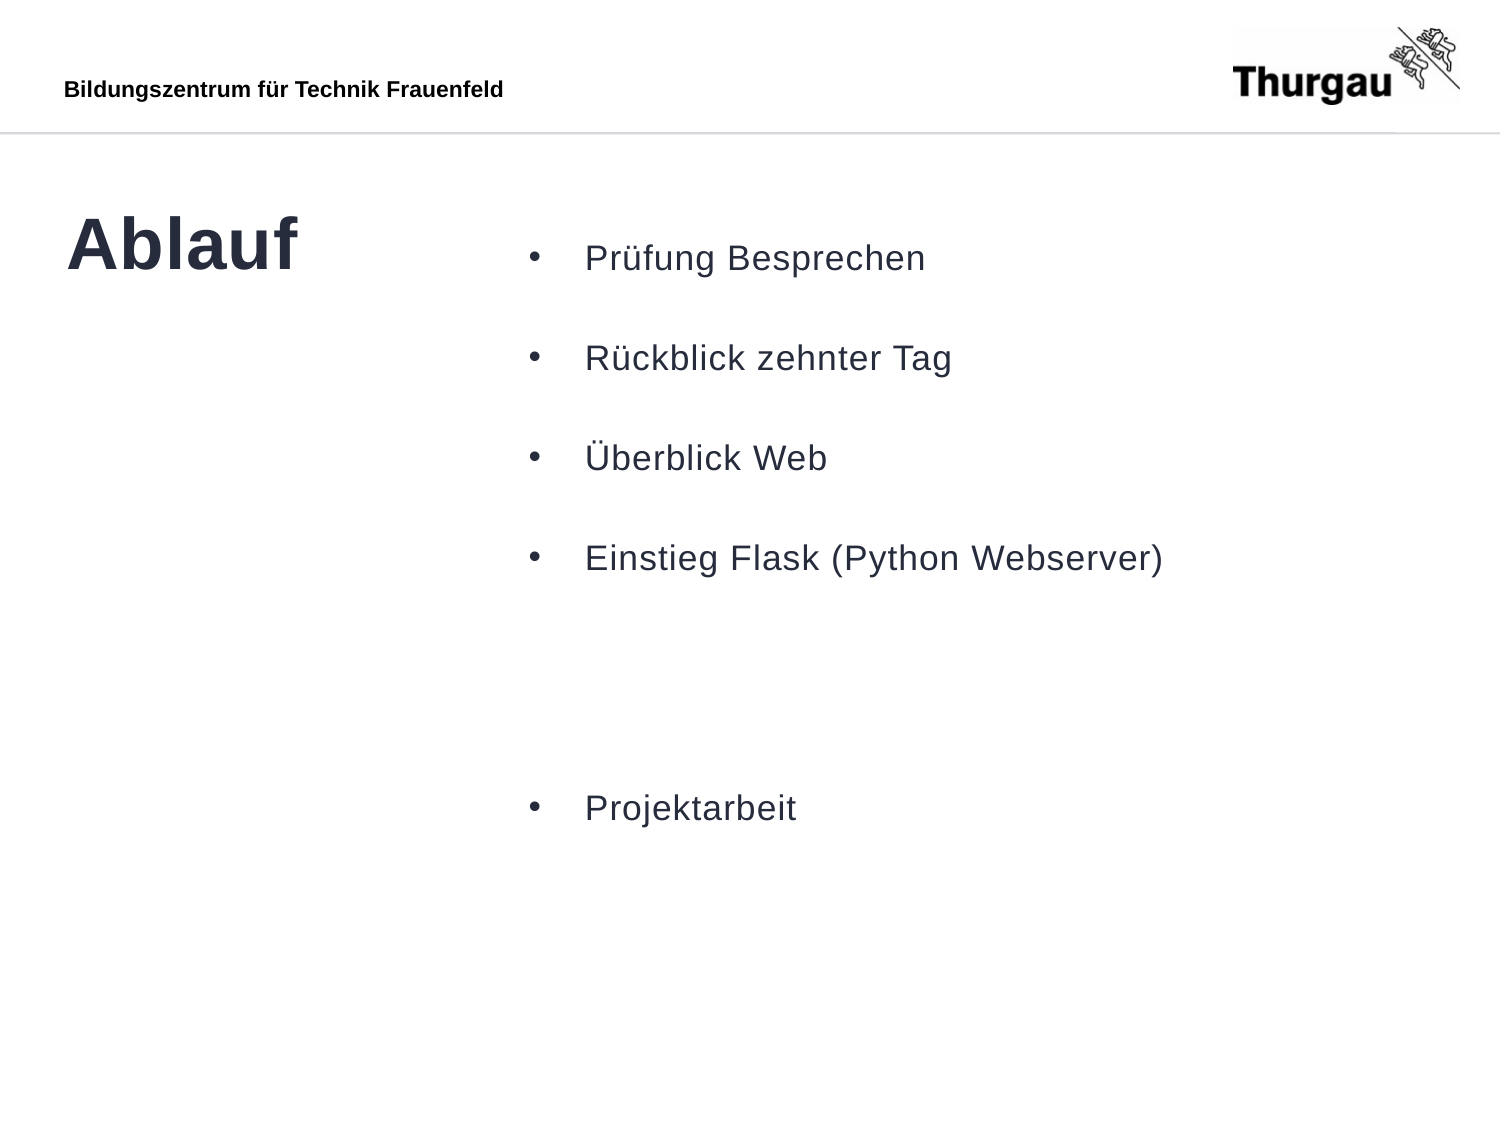

Bildungszentrum für Technik Frauenfeld
Ablauf
Prüfung Besprechen
Rückblick zehnter Tag
Überblick Web
Einstieg Flask (Python Webserver)
Projektarbeit